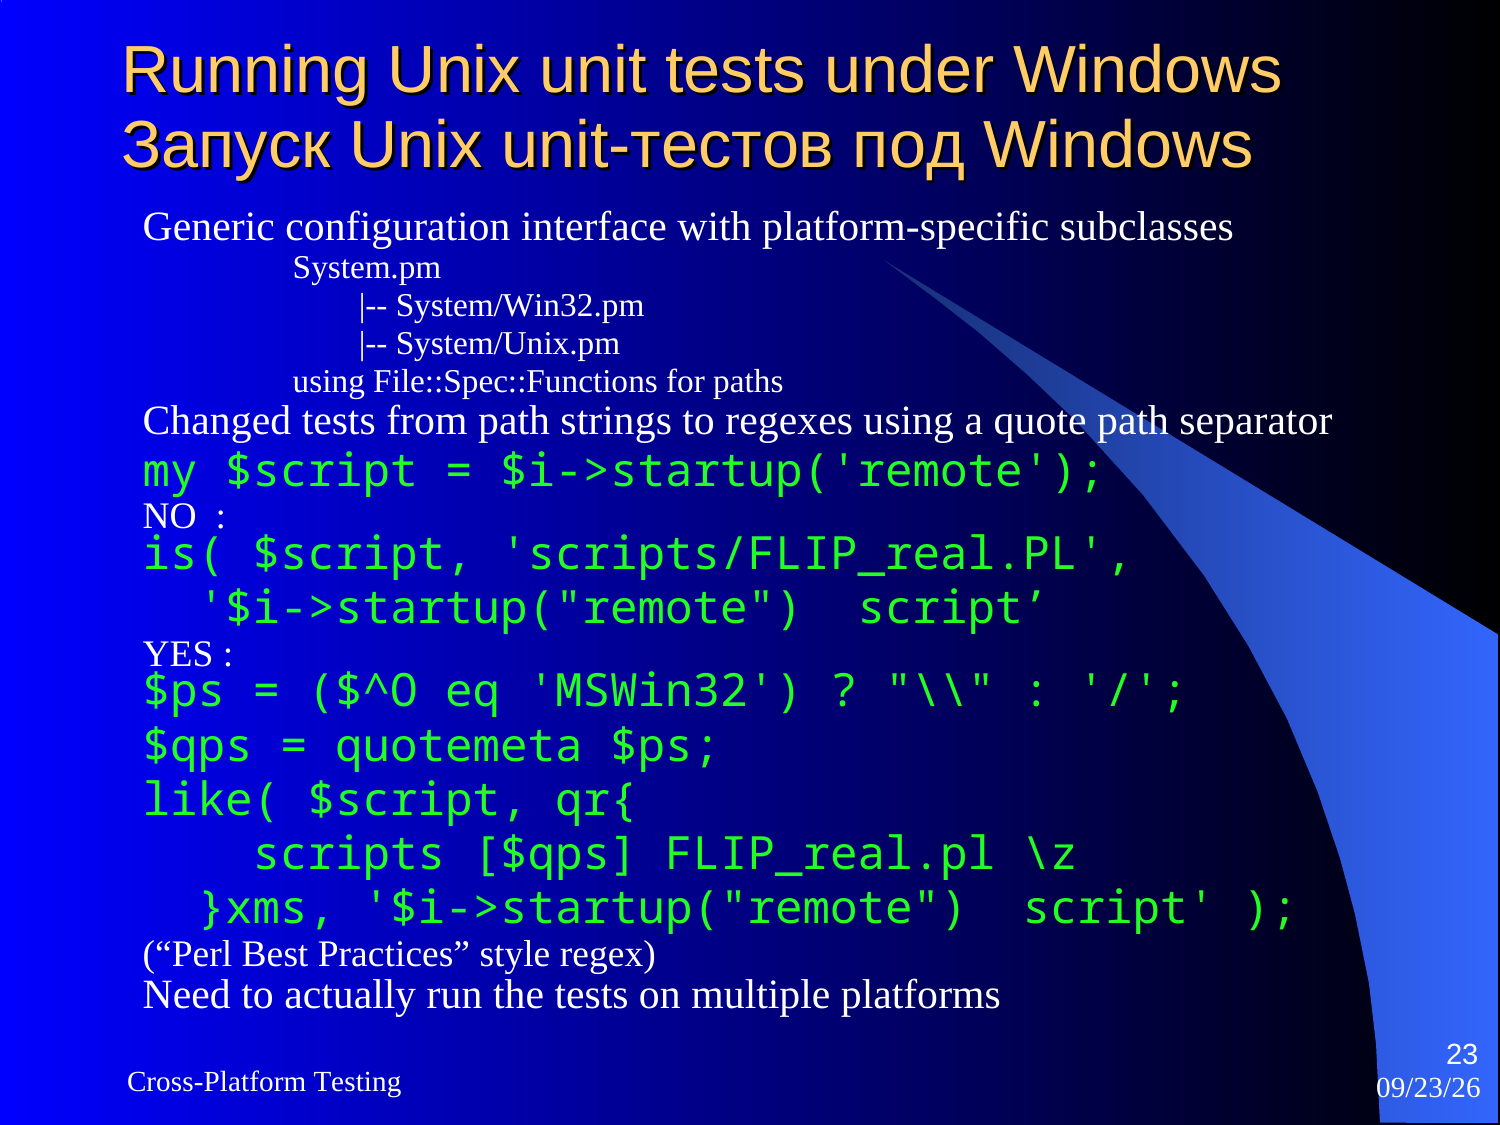

# Running Unix unit tests under Windows Запуск Unix unit-тестов под Windows
Generic configuration interface with platform-specific subclasses
System.pm
 |-- System/Win32.pm
 |-- System/Unix.pm
using File::Spec::Functions for paths
Changed tests from path strings to regexes using a quote path separator
my $script = $i->startup('remote');
NO :
is( $script, 'scripts/FLIP_real.PL',
 '$i->startup("remote") script’
YES :
$ps = ($^O eq 'MSWin32') ? "\\" : '/';
$qps = quotemeta $ps;
like( $script, qr{
 scripts [$qps] FLIP_real.pl \z
 }xms, '$i->startup("remote") script' );
(“Perl Best Practices” style regex)
Need to actually run the tests on multiple platforms
23
Cross-Platform Testing